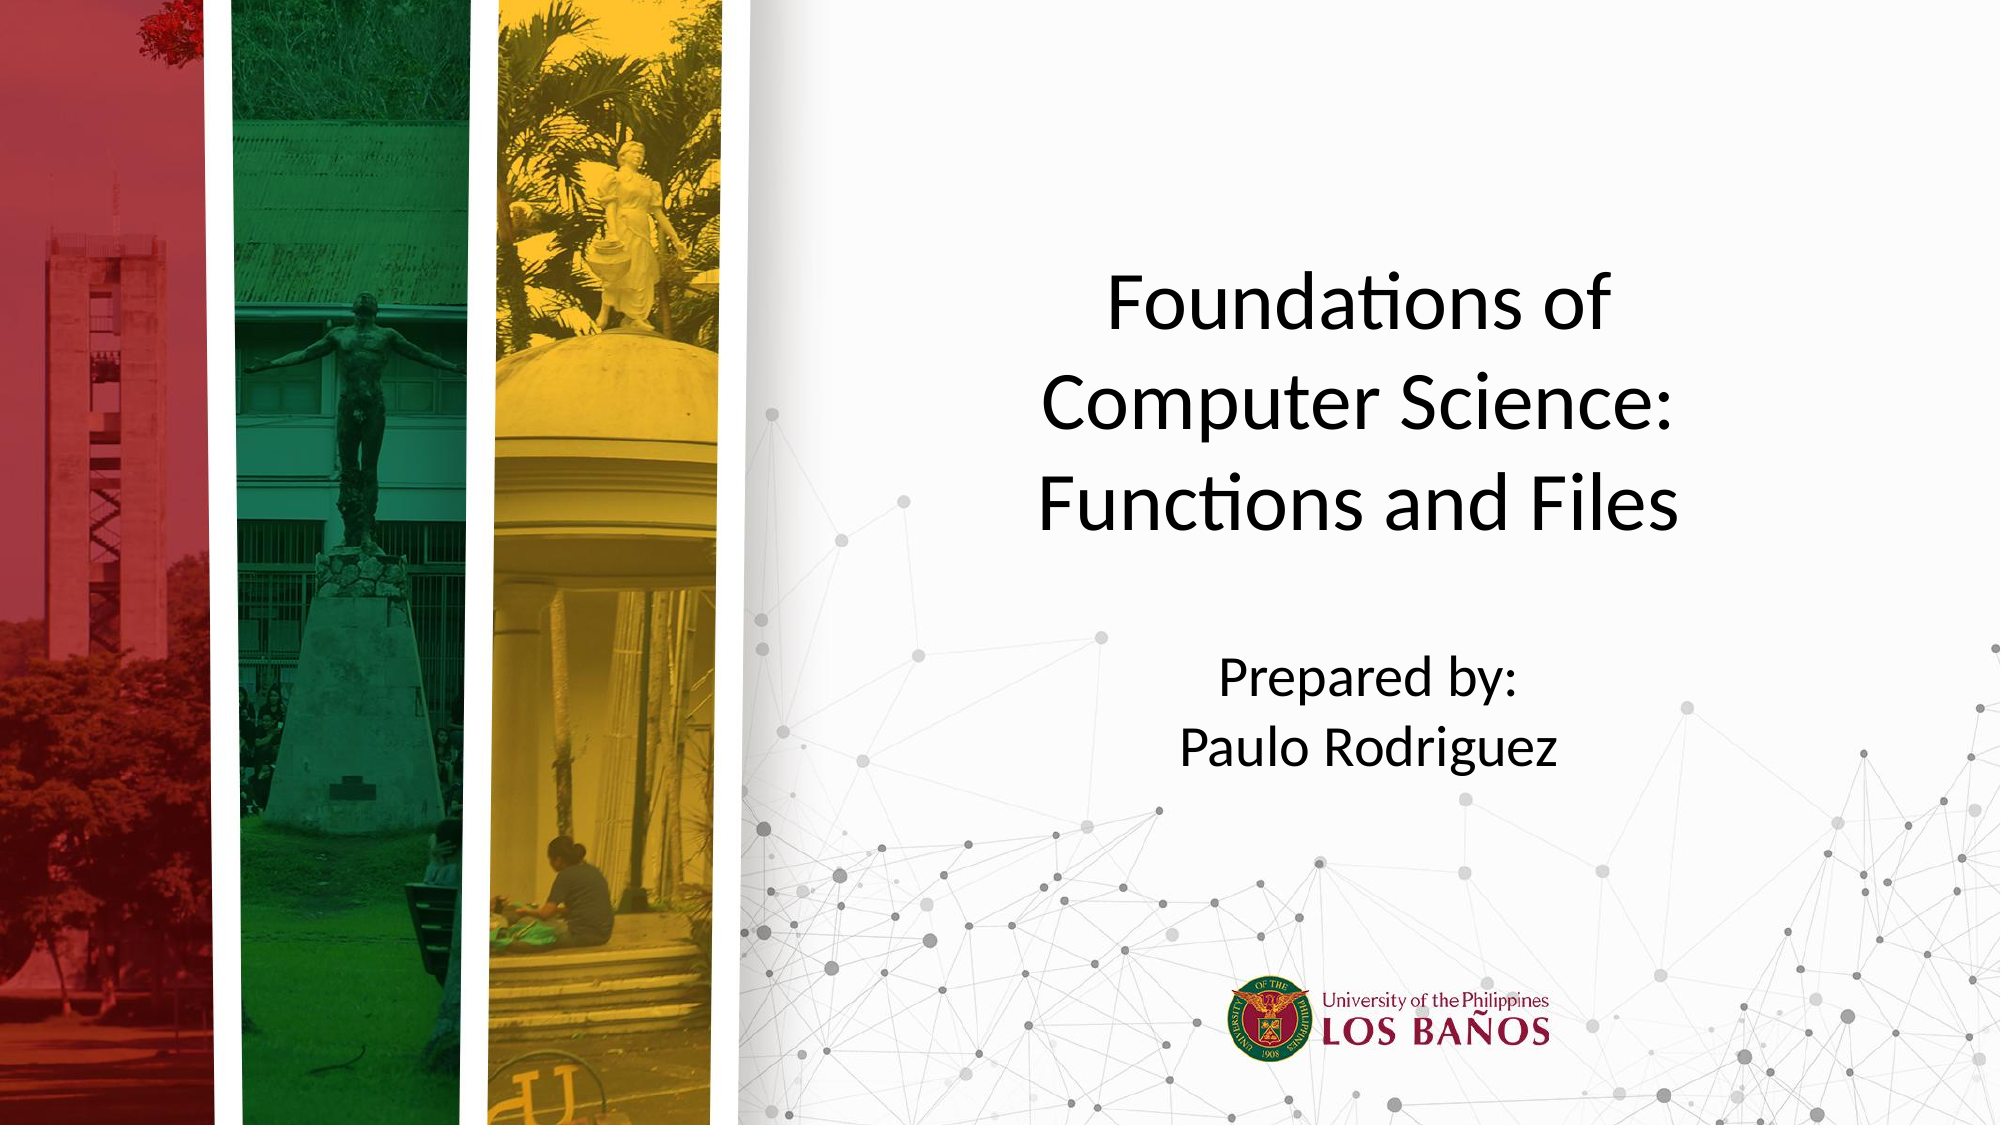

Foundations of Computer Science:
Functions and Files
Prepared by:
Paulo Rodriguez